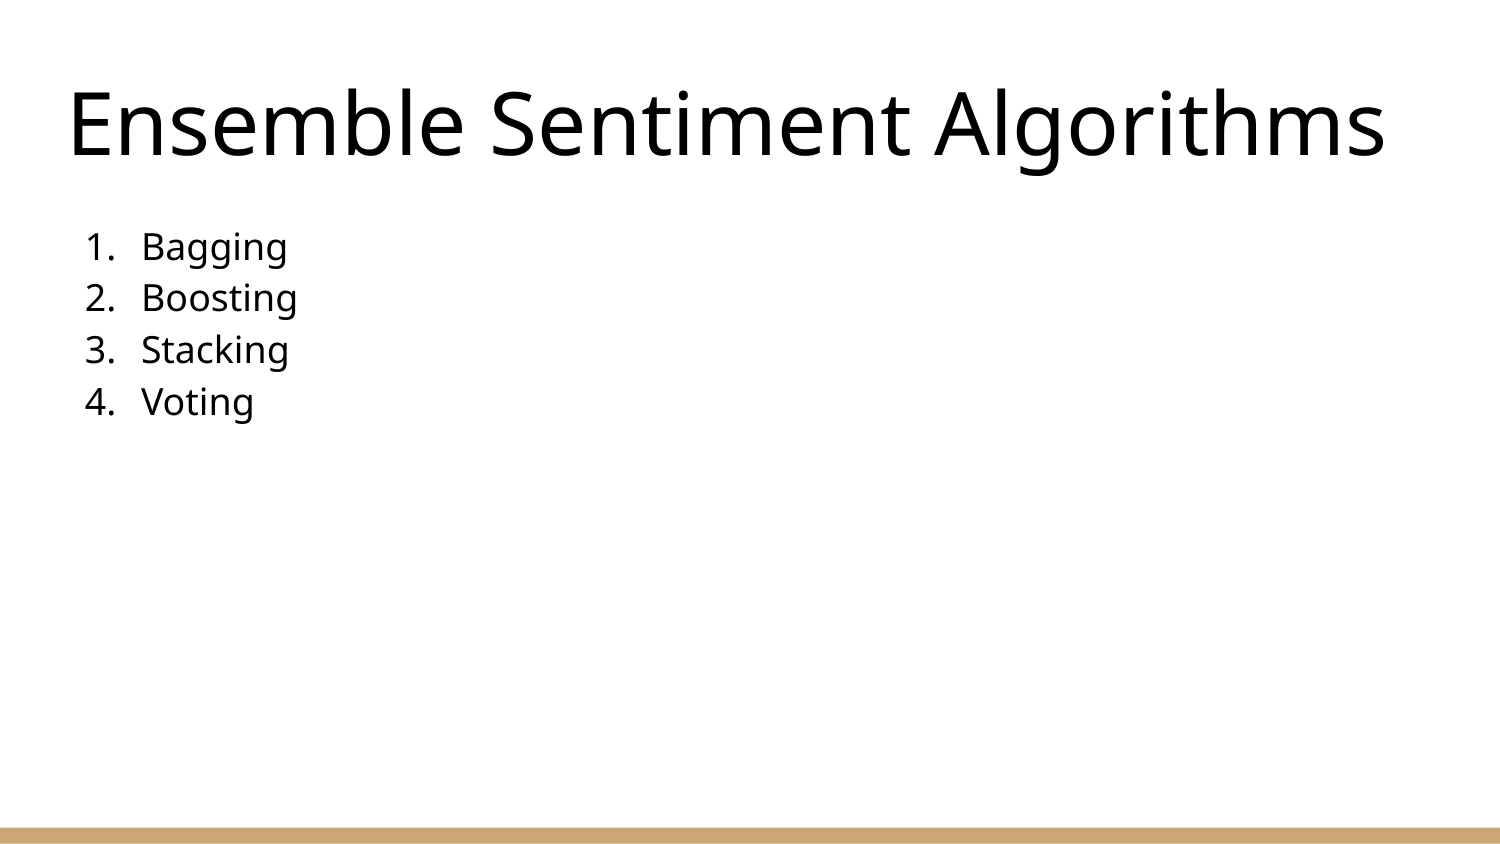

# Ensemble Sentiment Algorithms
Bagging
Boosting
Stacking
Voting